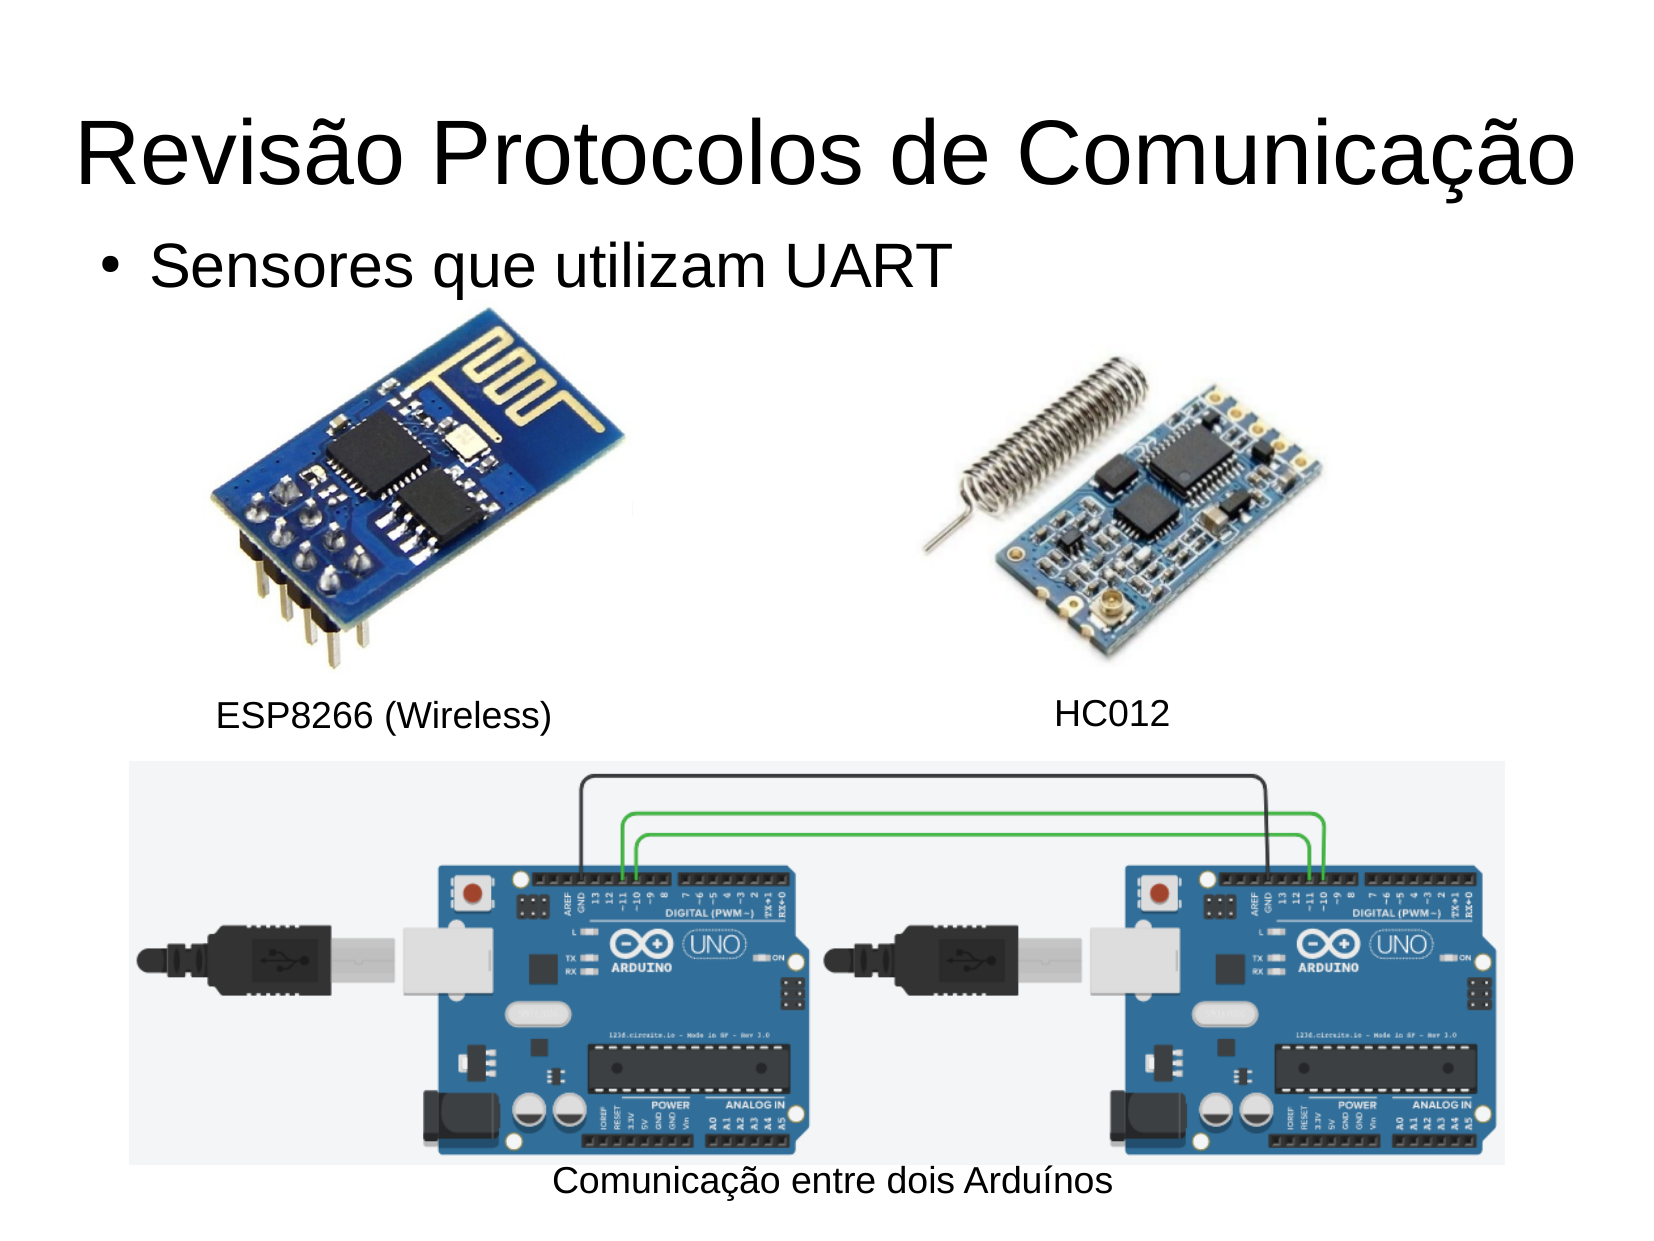

# Revisão Protocolos de Comunicação
Sensores que utilizam UART
HC012
ESP8266 (Wireless)
Comunicação entre dois Arduínos